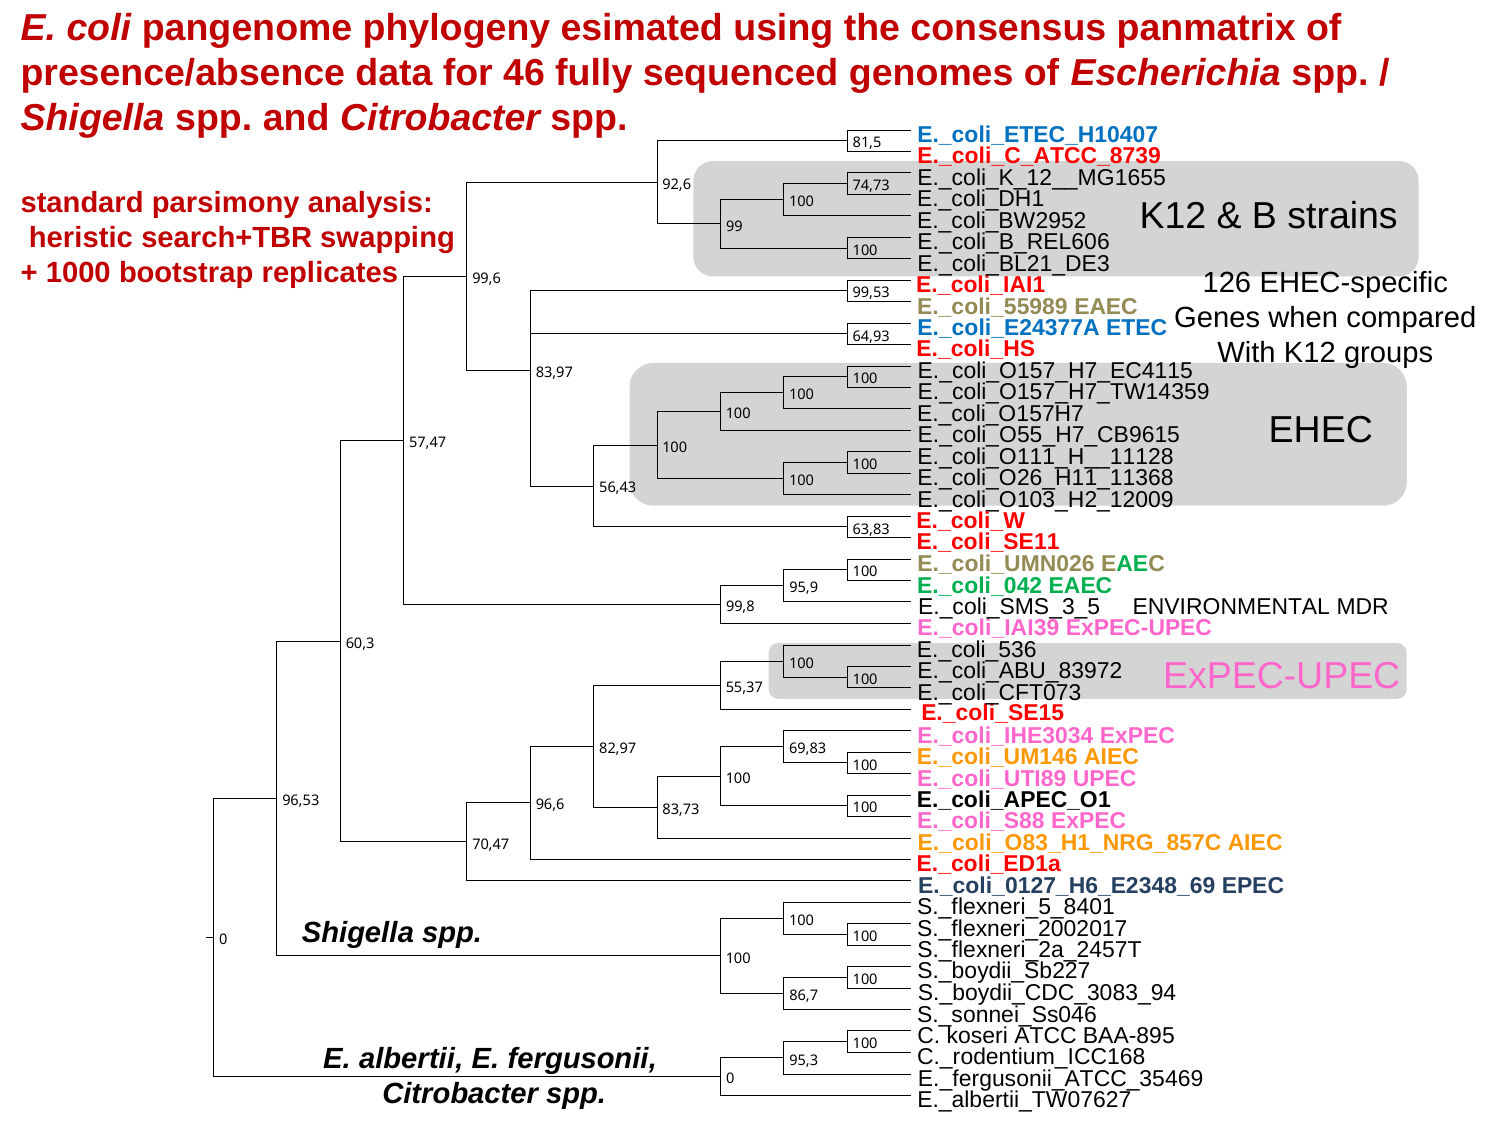

E. coli pangenome phylogeny esimated using the consensus panmatrix of presence/absence data for 46 fully sequenced genomes of Escherichia spp. / Shigella spp. and Citrobacter spp.
standard parsimony analysis:
 heristic search+TBR swapping
+ 1000 bootstrap replicates
E._coli_ETEC_H10407
81,5
92,6
74,73
100
99
100
99,6
99,53
64,93
83,97
100
100
100
57,47
100
100
100
56,43
63,83
100
95,9
99,8
60,3
100
100
55,37
82,97
69,83
100
100
96,53
96,6
100
83,73
70,47
100
100
0
100
100
86,7
100
95,3
0
E._coli_C_ATCC_8739
E._coli_K_12__MG1655
K12 & B strains
E._coli_DH1
E._coli_BW2952
E._coli_B_REL606
E._coli_BL21_DE3
E._coli_IAI1
E._coli_55989 EAEC
E._coli_E24377A ETEC
E._coli_HS
E._coli_O157_H7_EC4115
E._coli_O157_H7_TW14359
EHEC
E._coli_O157H7
E._coli_O55_H7_CB9615
E._coli_O111_H__11128
E._coli_O26_H11_11368
E._coli_O103_H2_12009
E._coli_W
E._coli_SE11
E._coli_UMN026 EAEC
E._coli_042 EAEC
E._coli_SMS_3_5 ENVIRONMENTAL MDR
E._coli_IAI39 ExPEC-UPEC
E._coli_536
ExPEC-UPEC
E._coli_ABU_83972
E._coli_CFT073
E._coli_SE15
E._coli_IHE3034 ExPEC
E._coli_UM146 AIEC
E._coli_UTI89 UPEC
E._coli_APEC_O1
E._coli_S88 ExPEC
E._coli_O83_H1_NRG_857C AIEC
E._coli_ED1a
E._coli_0127_H6_E2348_69 EPEC
S._flexneri_5_8401
Shigella spp.
S._flexneri_2002017
S._flexneri_2a_2457T
S._boydii_Sb227
S._boydii_CDC_3083_94
S._sonnei_Ss046
C. koseri ATCC BAA-895
E. albertii, E. fergusonii,
Citrobacter spp.
C._rodentium_ICC168
E._fergusonii_ATCC_35469
E._albertii_TW07627
126 EHEC-specific
Genes when compared
With K12 groups